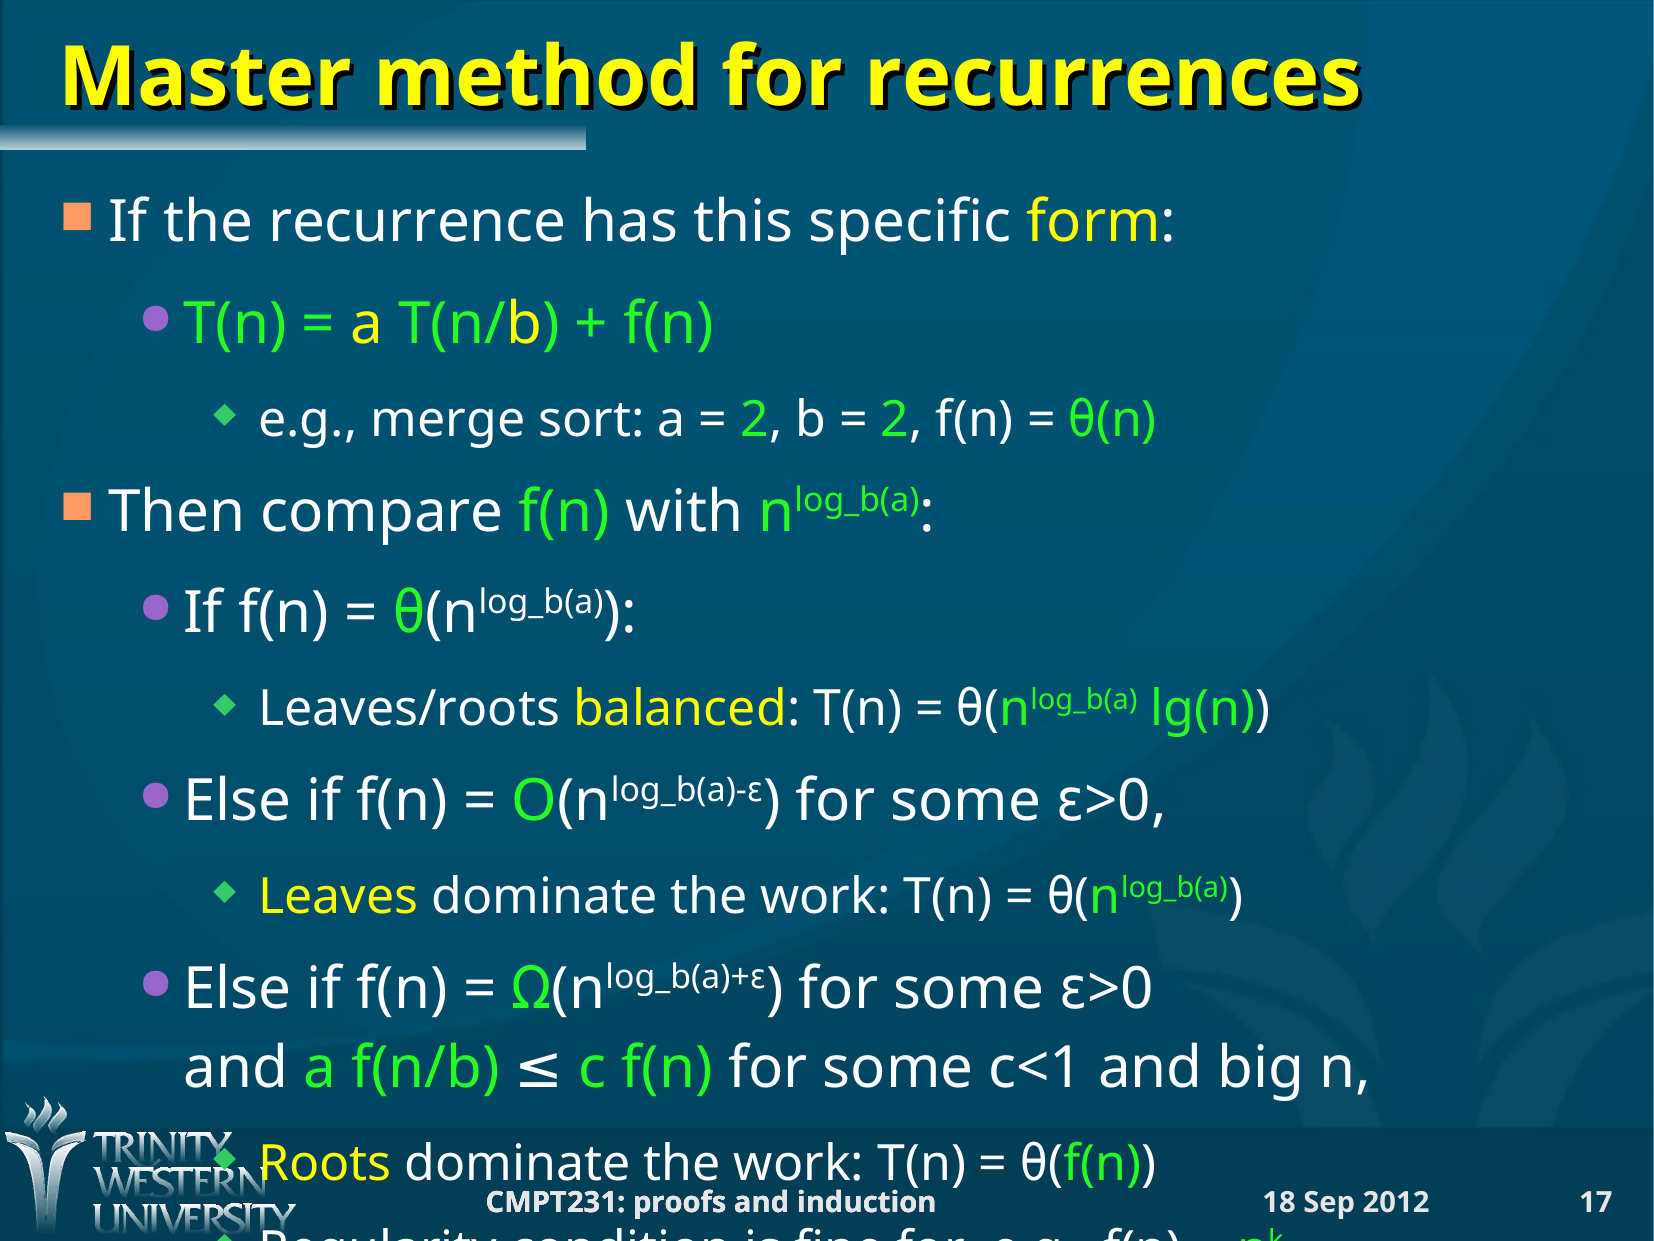

# Master method for recurrences
If the recurrence has this specific form:
T(n) = a T(n/b) + f(n)
e.g., merge sort: a = 2, b = 2, f(n) = θ(n)
Then compare f(n) with nlog_b(a):
If f(n) = θ(nlog_b(a)):
Leaves/roots balanced: T(n) = θ(nlog_b(a) lg(n))
Else if f(n) = O(nlog_b(a)-ε) for some ε>0,
Leaves dominate the work: T(n) = θ(nlog_b(a))
Else if f(n) = Ω(nlog_b(a)+ε) for some ε>0
and a f(n/b) ≤ c f(n) for some c<1 and big n,
Roots dominate the work: T(n) = θ(f(n))
Regularity condition is fine for, e.g., f(n) = nk
CMPT231: proofs and induction
18 Sep 2012
17